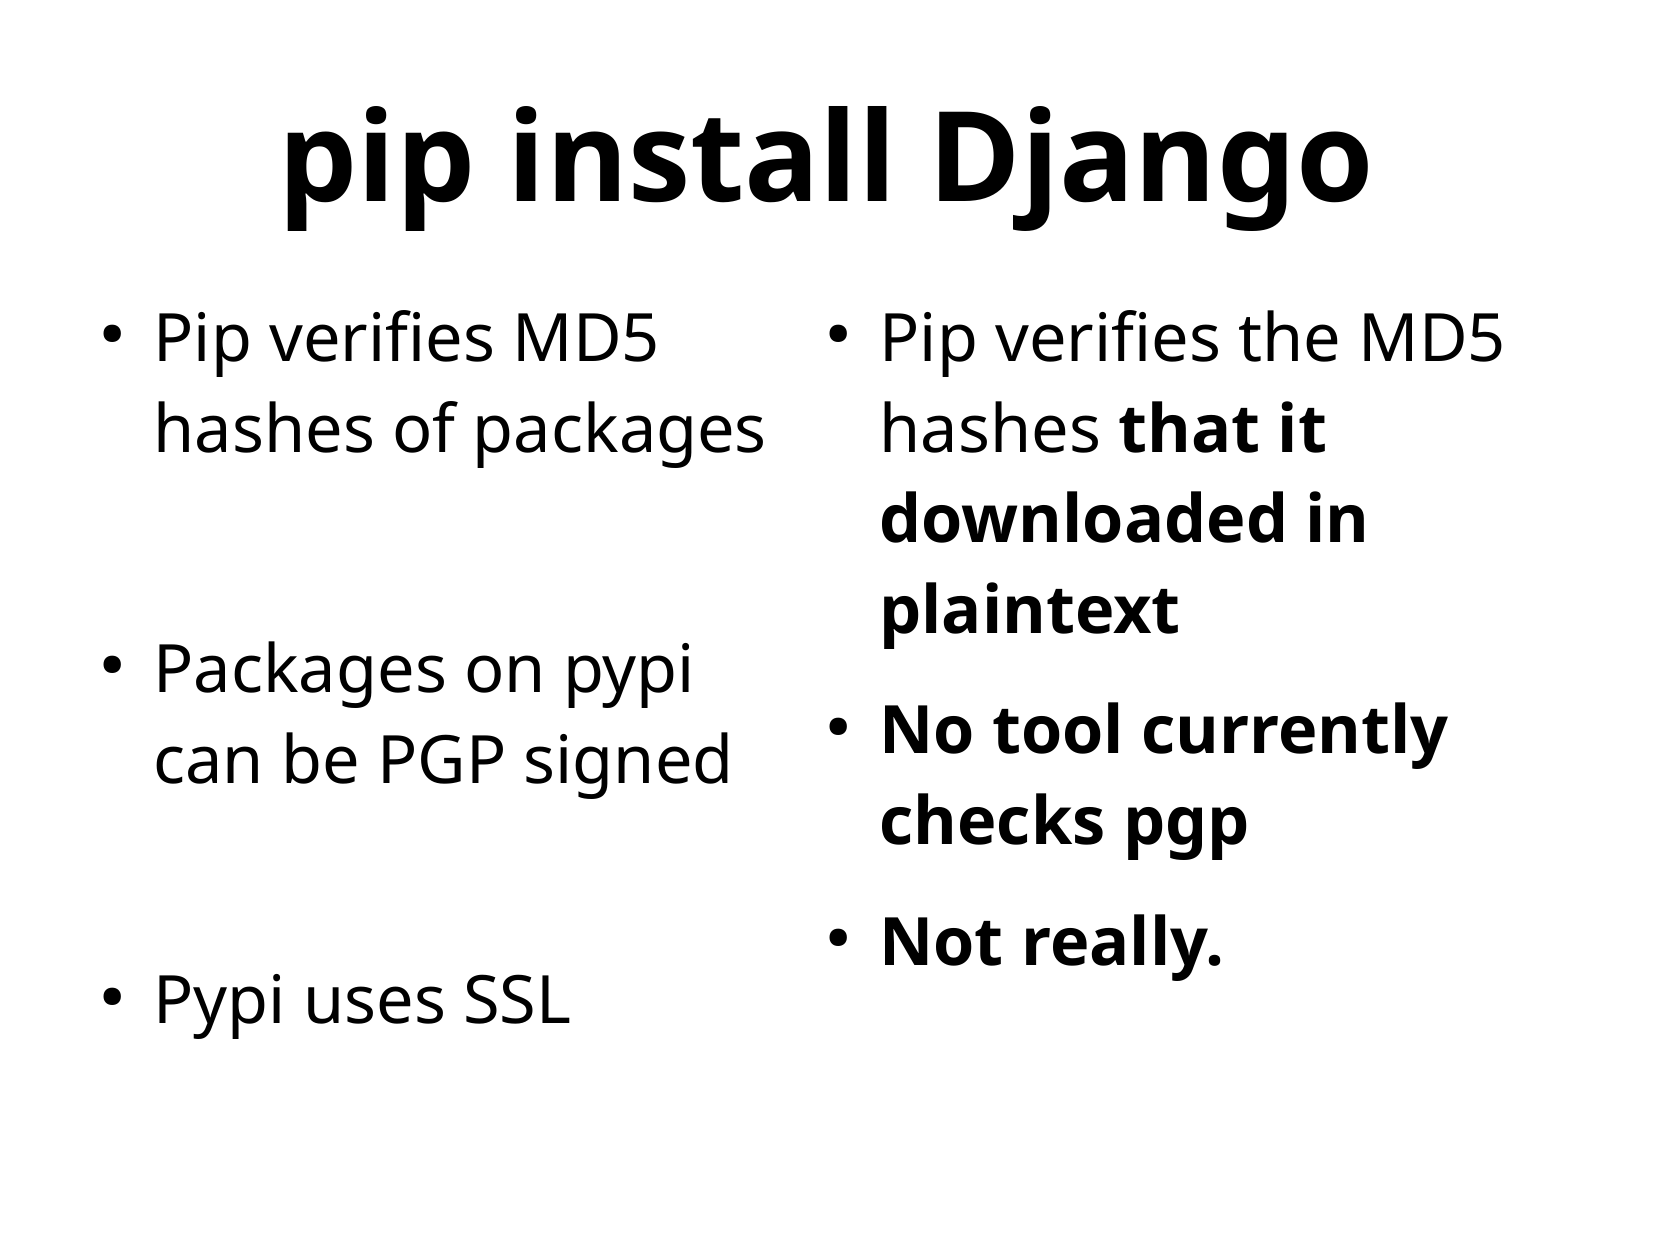

# pip install Django
Pip verifies MD5 hashes of packages
Packages on pypi can be PGP signed
Pypi uses SSL
Pip verifies the MD5 hashes that it downloaded in plaintext
No tool currently checks pgp
Not really.